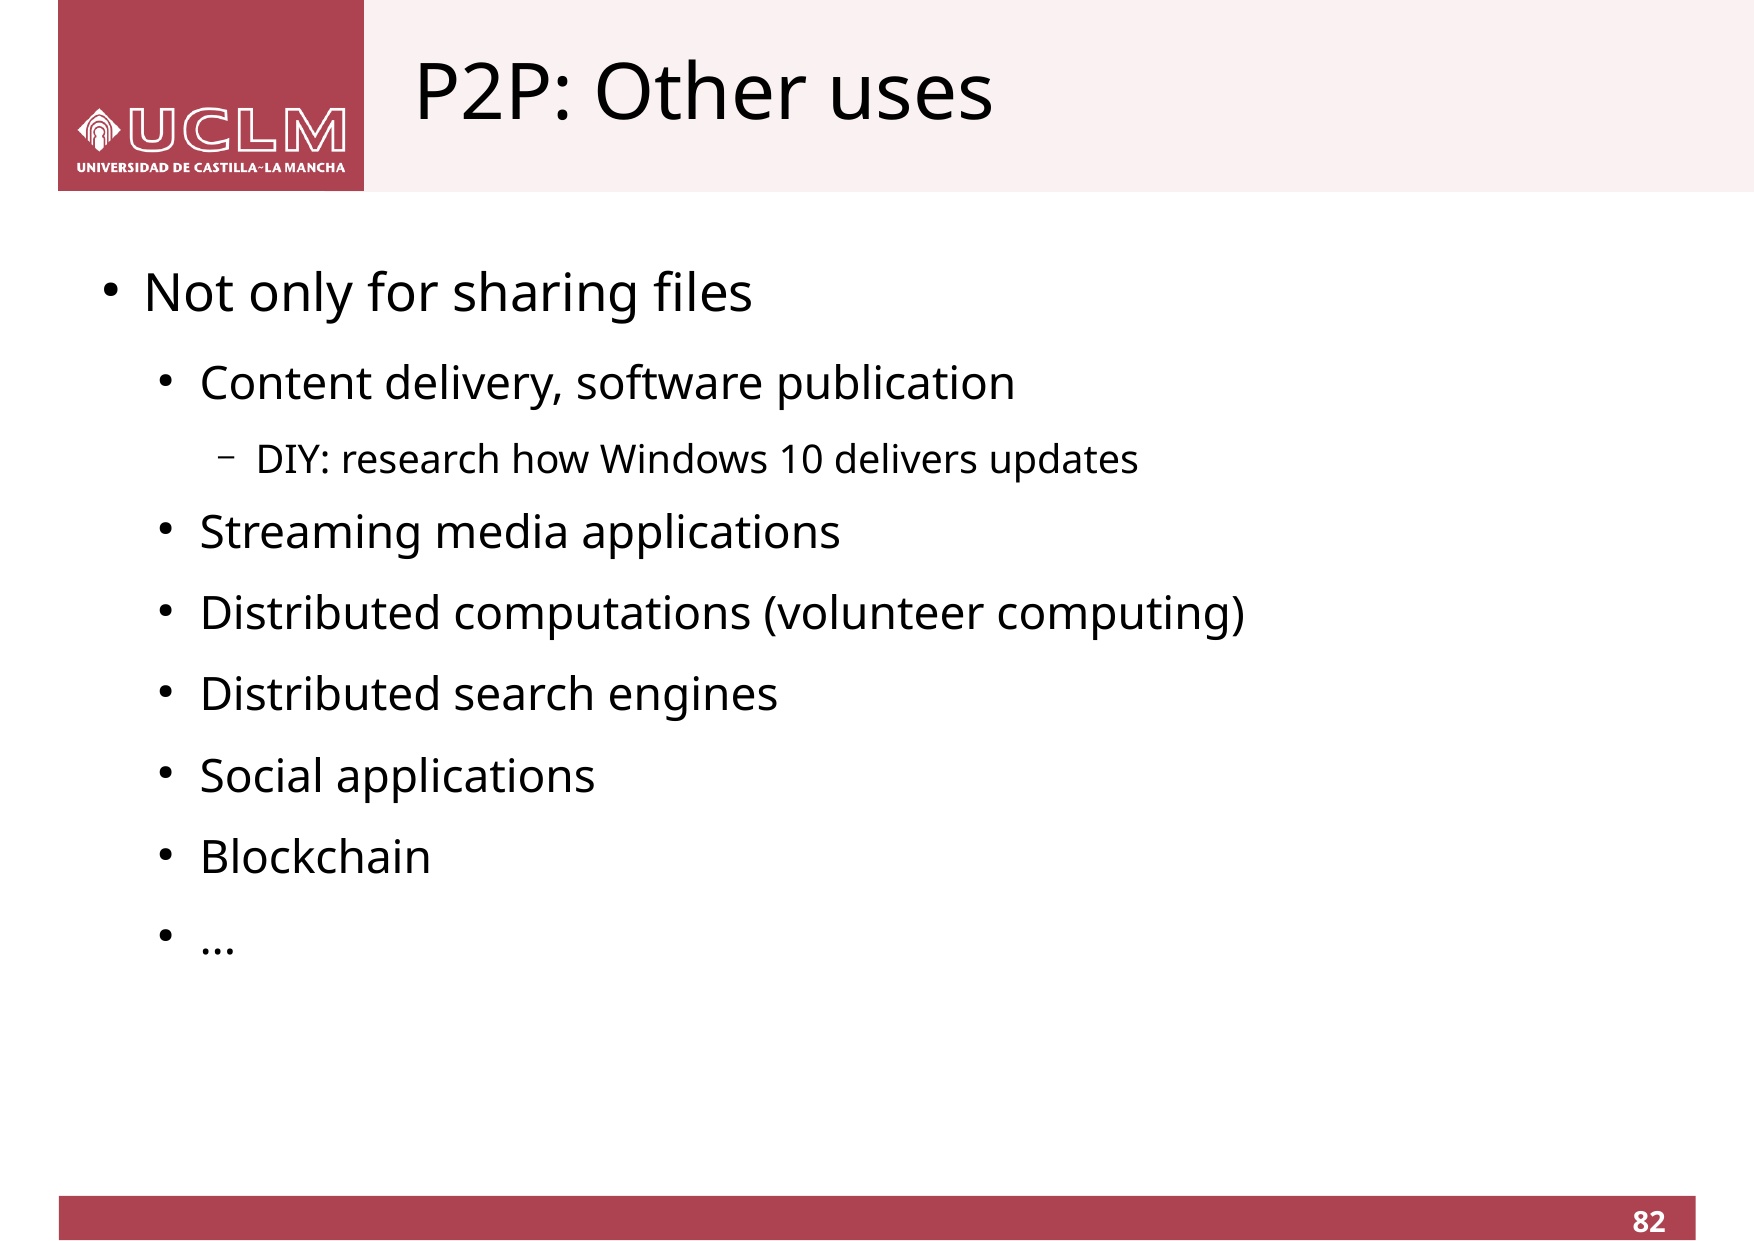

# P2P: Other uses
Not only for sharing files
Content delivery, software publication
DIY: research how Windows 10 delivers updates
Streaming media applications
Distributed computations (volunteer computing)
Distributed search engines
Social applications
Blockchain
...
82